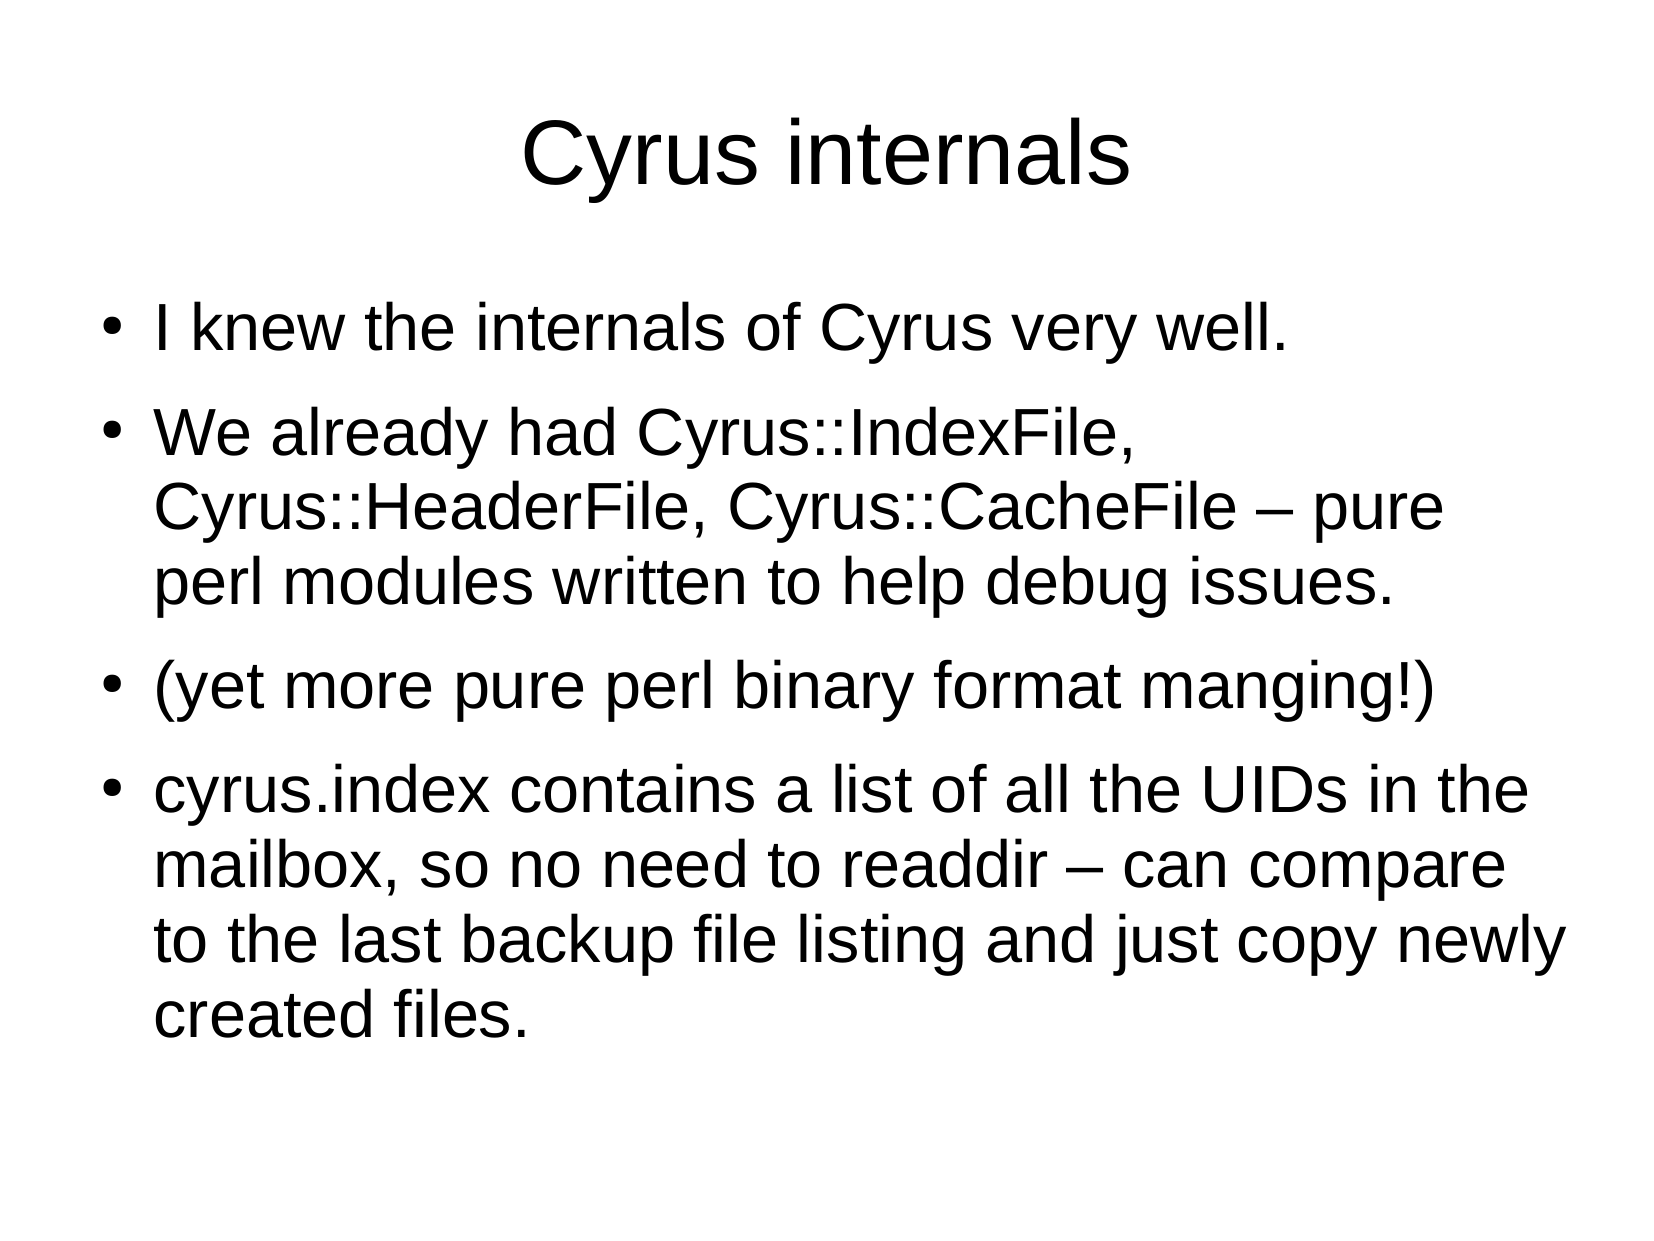

# Cyrus internals
I knew the internals of Cyrus very well.
We already had Cyrus::IndexFile, Cyrus::HeaderFile, Cyrus::CacheFile – pure perl modules written to help debug issues.
(yet more pure perl binary format manging!)
cyrus.index contains a list of all the UIDs in the mailbox, so no need to readdir – can compare to the last backup file listing and just copy newly created files.